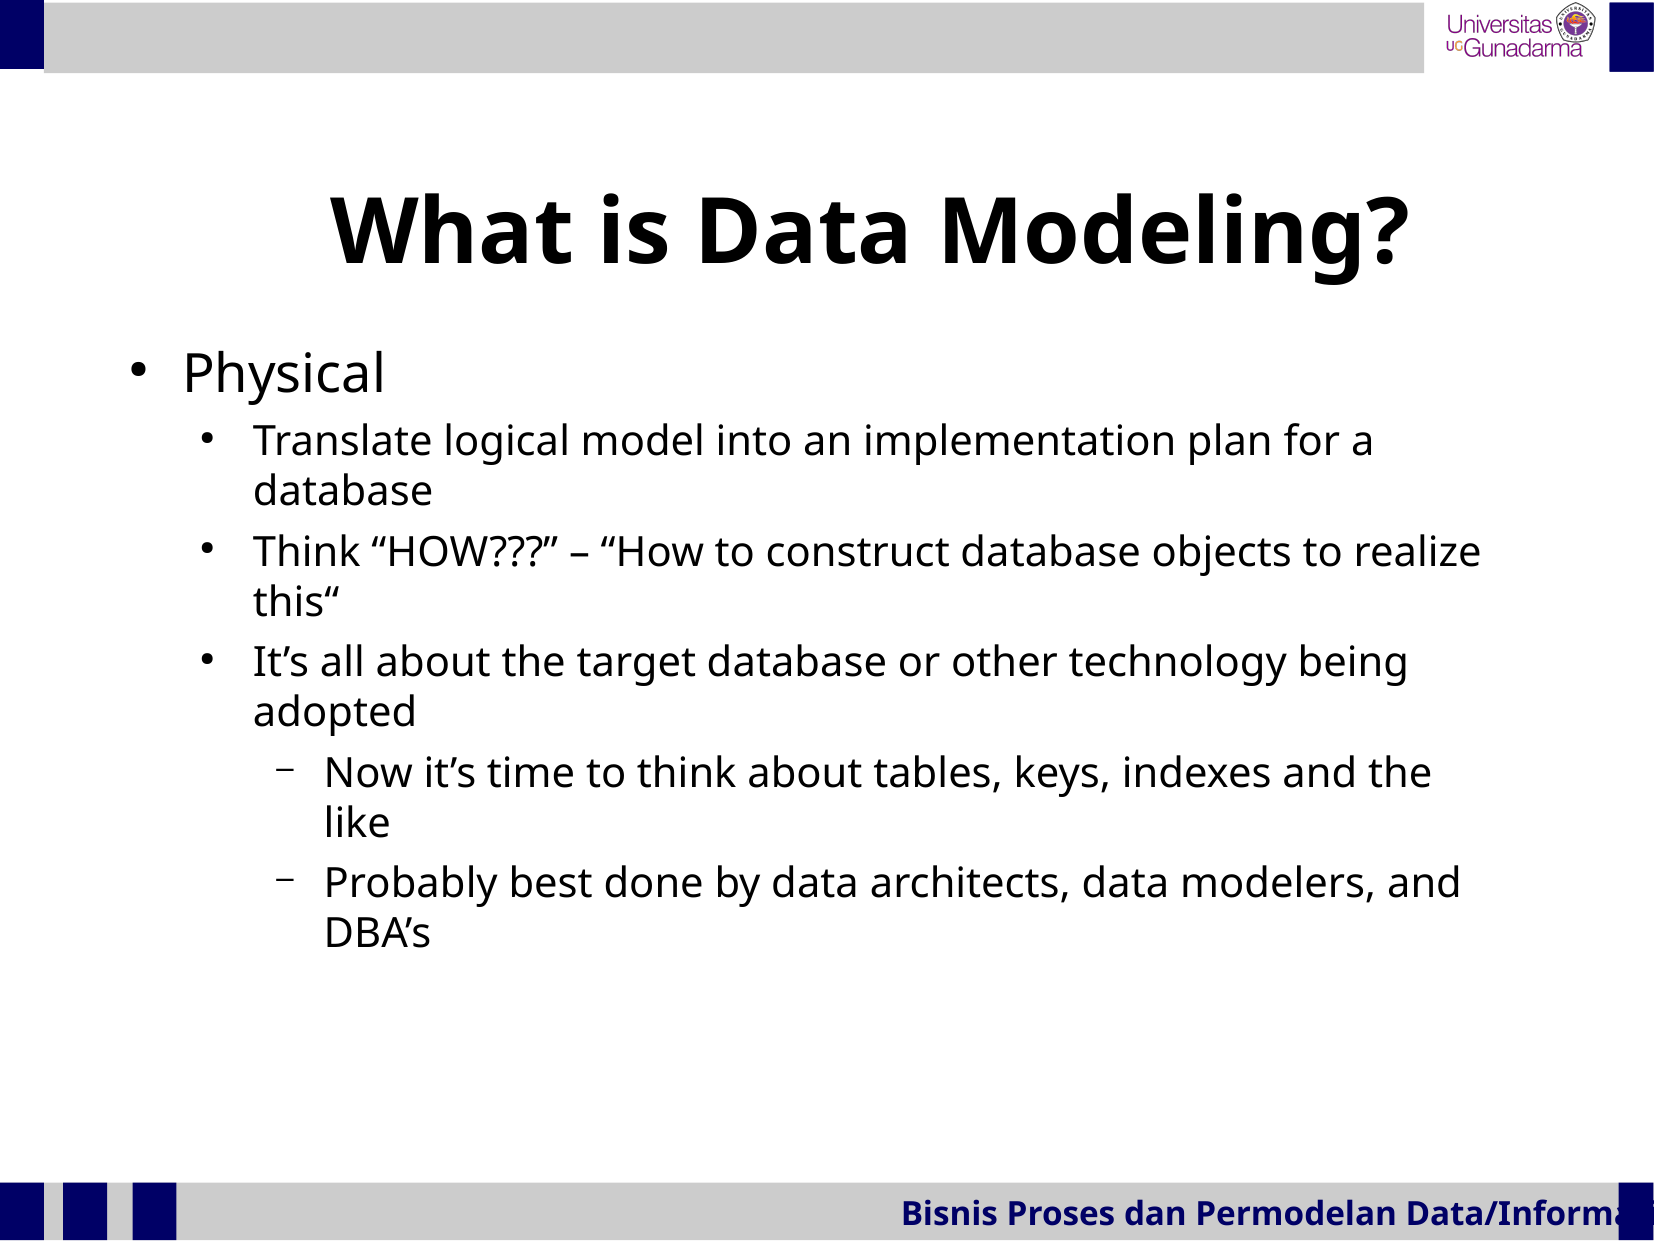

# What is Data Modeling?
Physical
Translate logical model into an implementation plan for a database
Think “HOW???” – “How to construct database objects to realize this“
It’s all about the target database or other technology being adopted
Now it’s time to think about tables, keys, indexes and the like
Probably best done by data architects, data modelers, and DBA’s